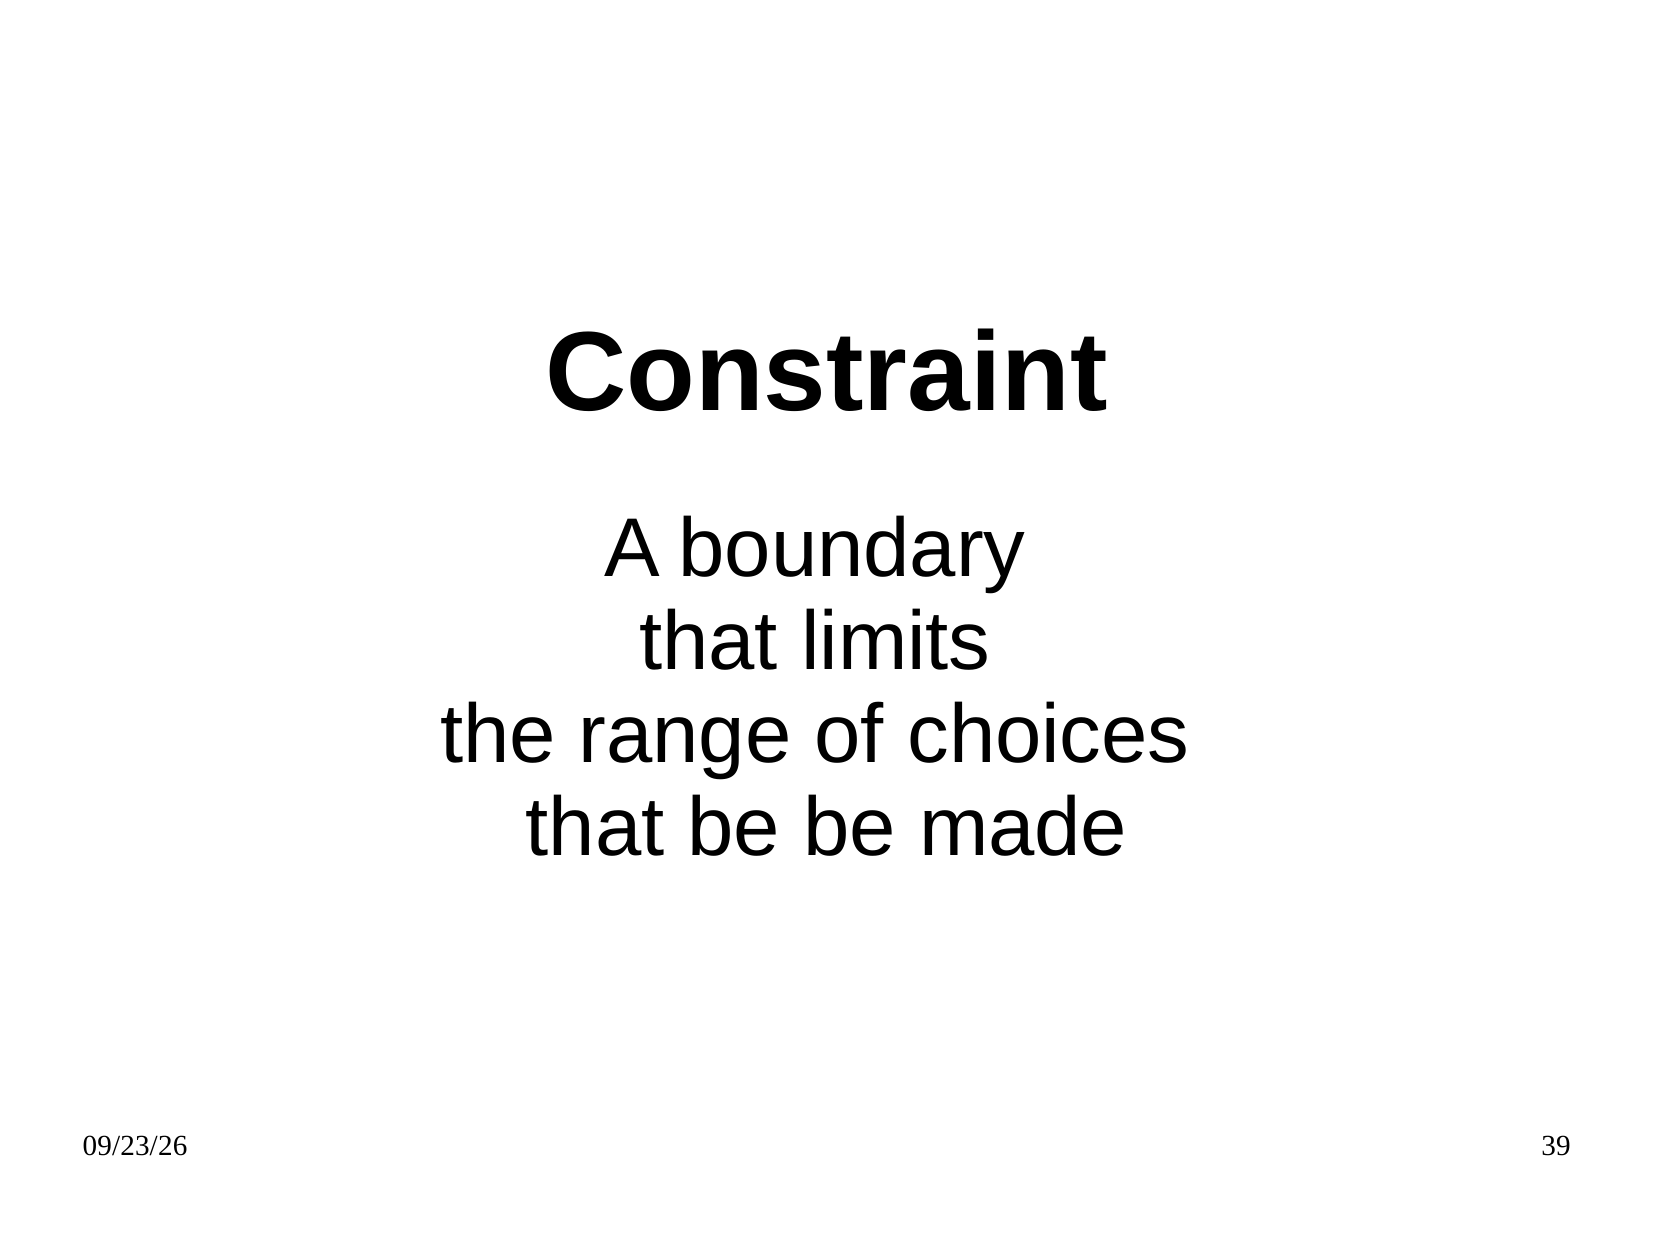

# Constraint
A boundary
that limits
the range of choices
that be be made
39